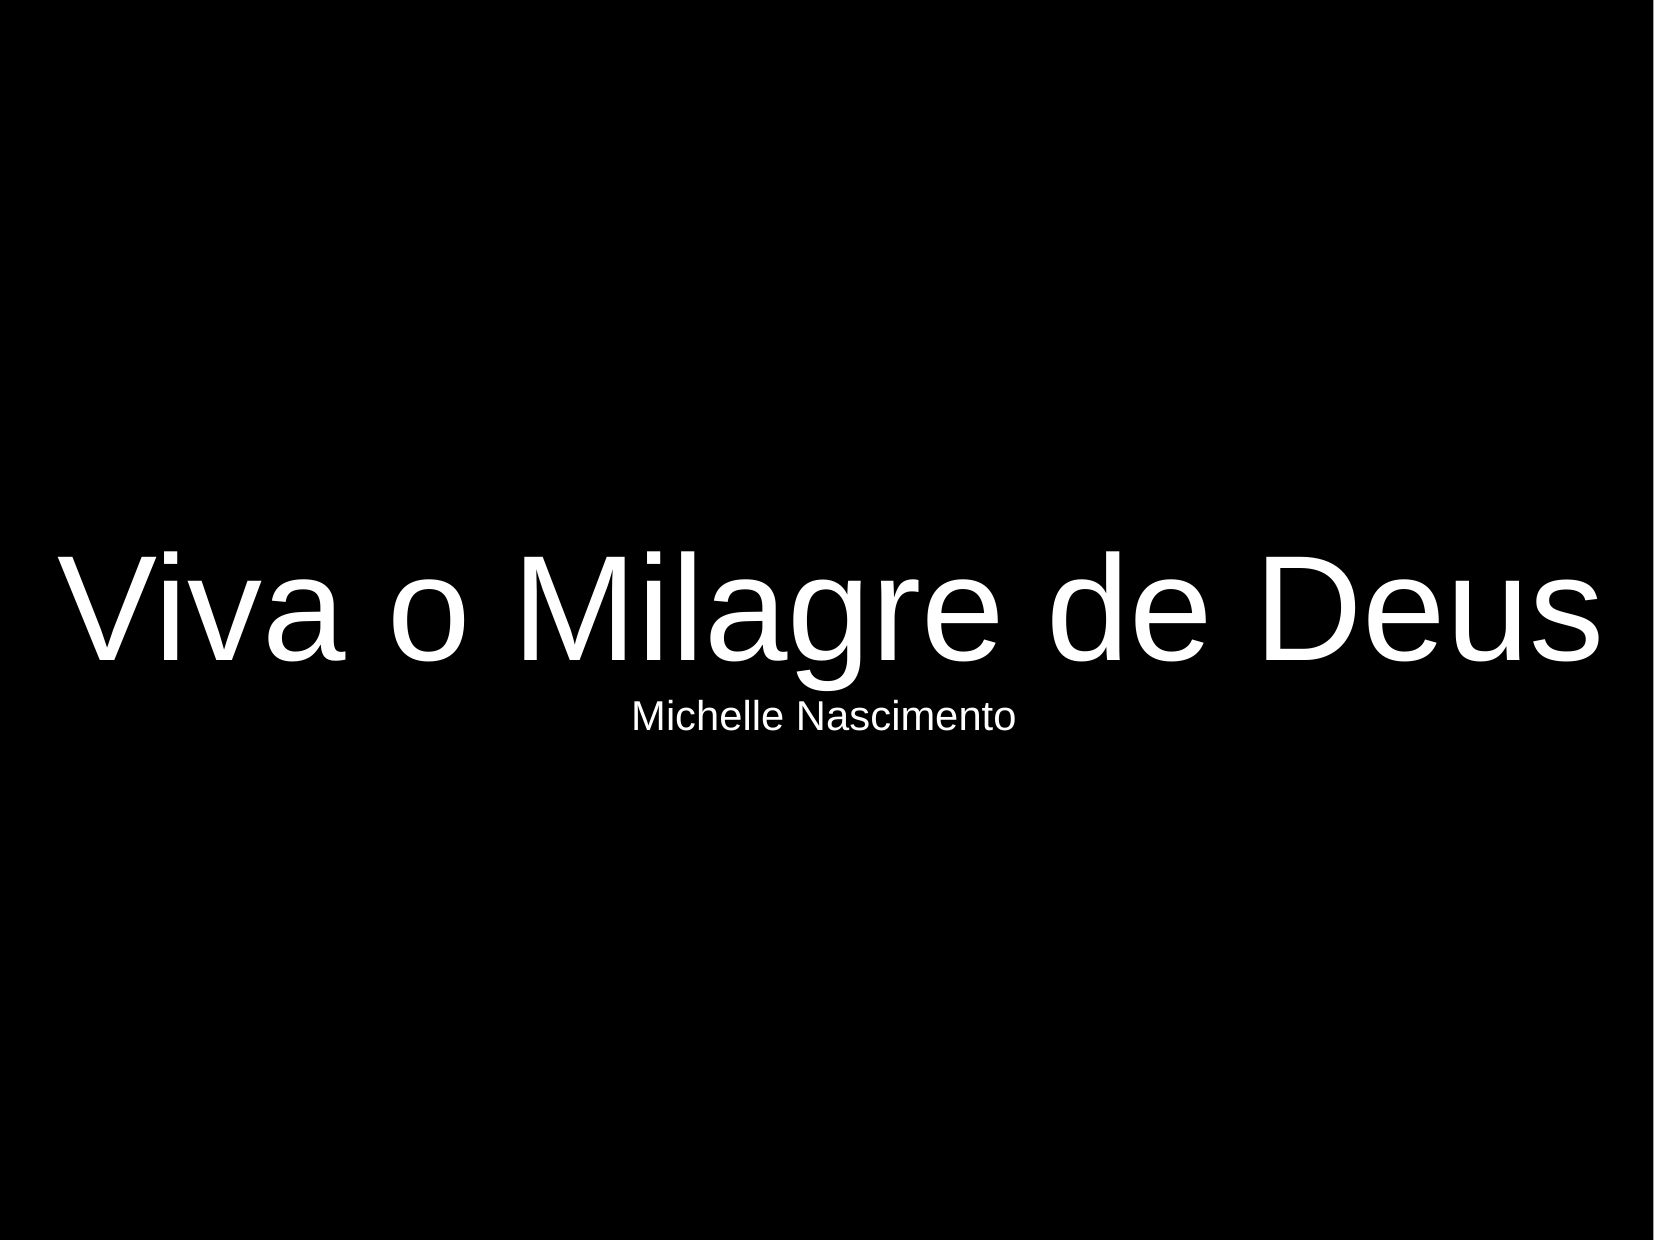

# Viva o Milagre de Deus
Michelle Nascimento